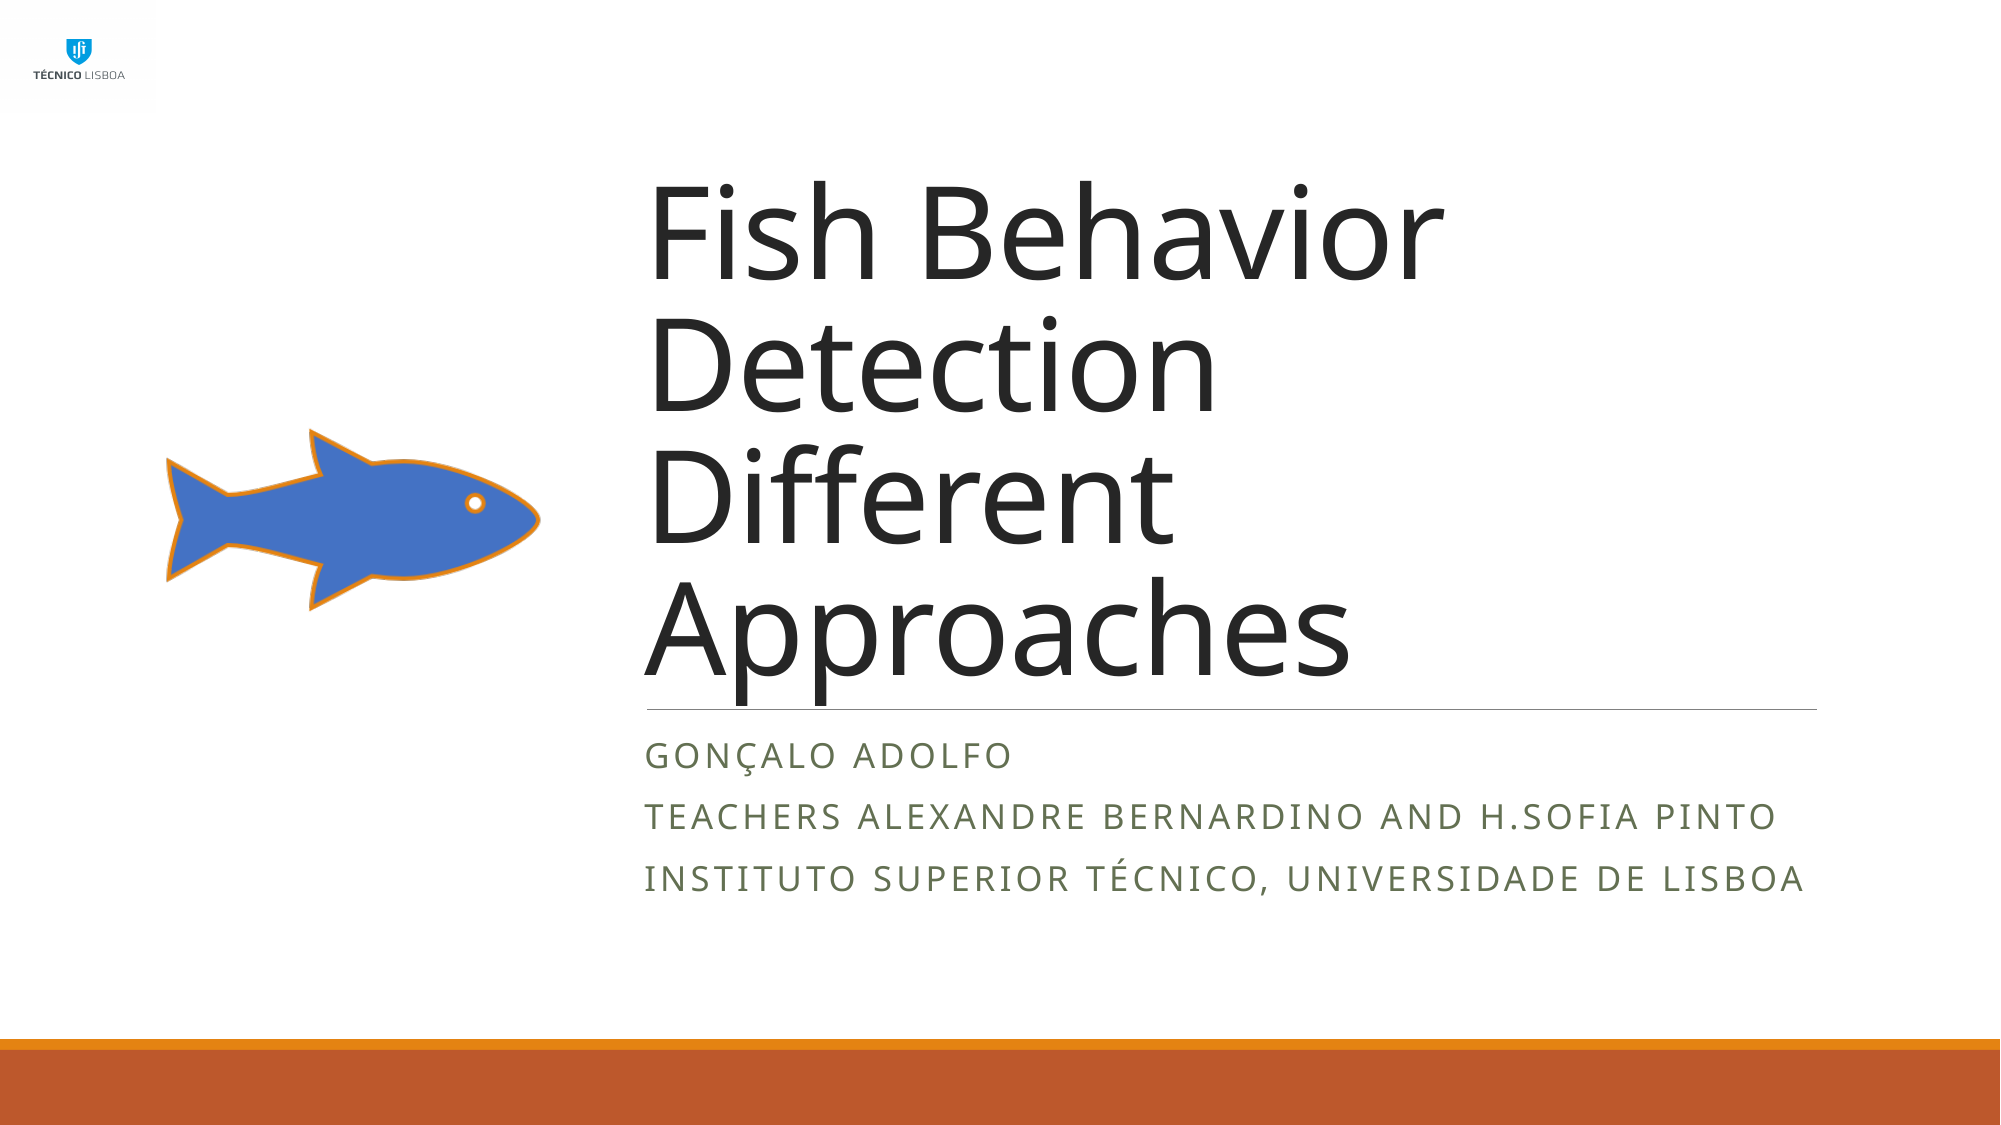

# Fish Behavior Detection Different Approaches
Gonçalo Adolfo
Teachers Alexandre Bernardino and h.sofia pinto
Instituto superior Técnico, Universidade de Lisboa